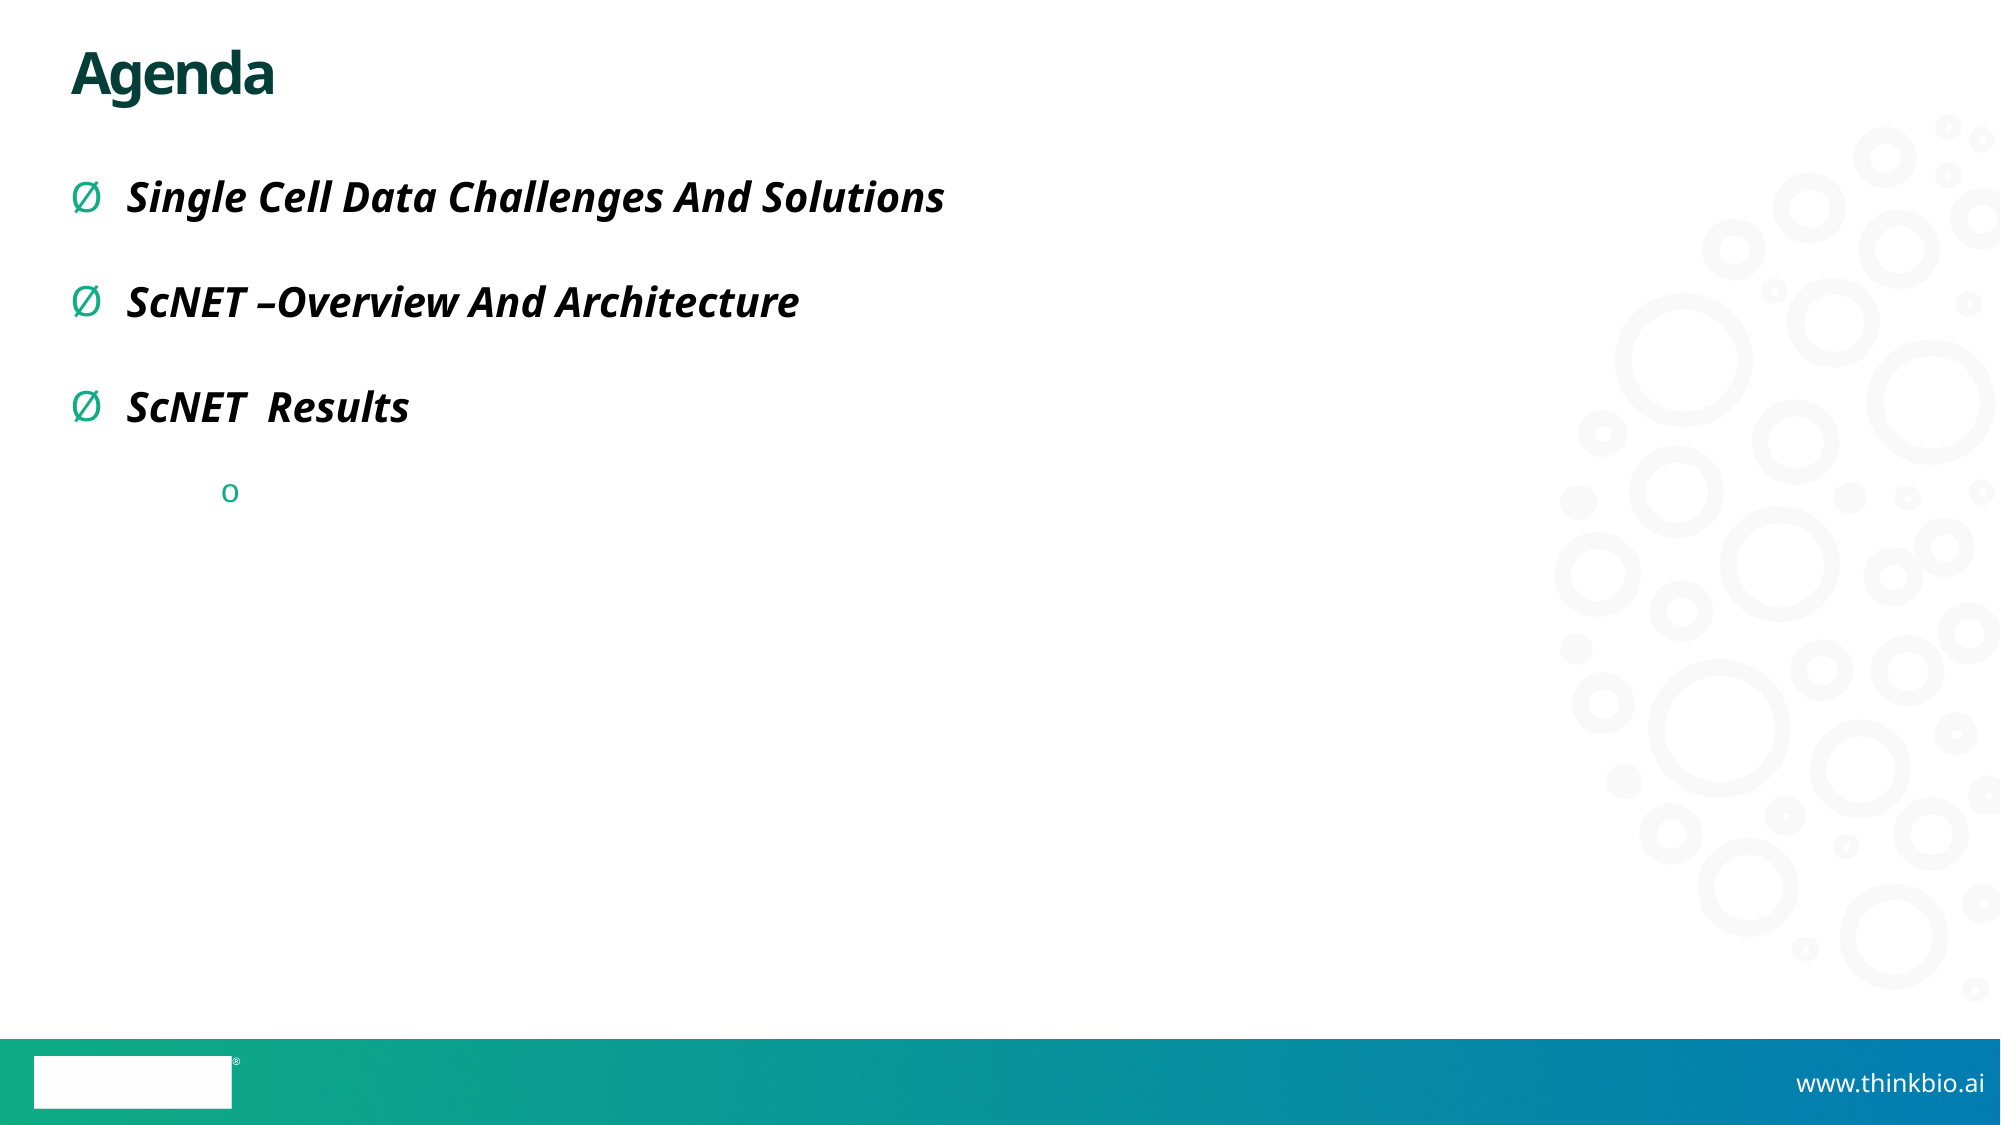

Agenda
Single Cell Data Challenges And Solutions
ScNET –Overview And Architecture
ScNET Results